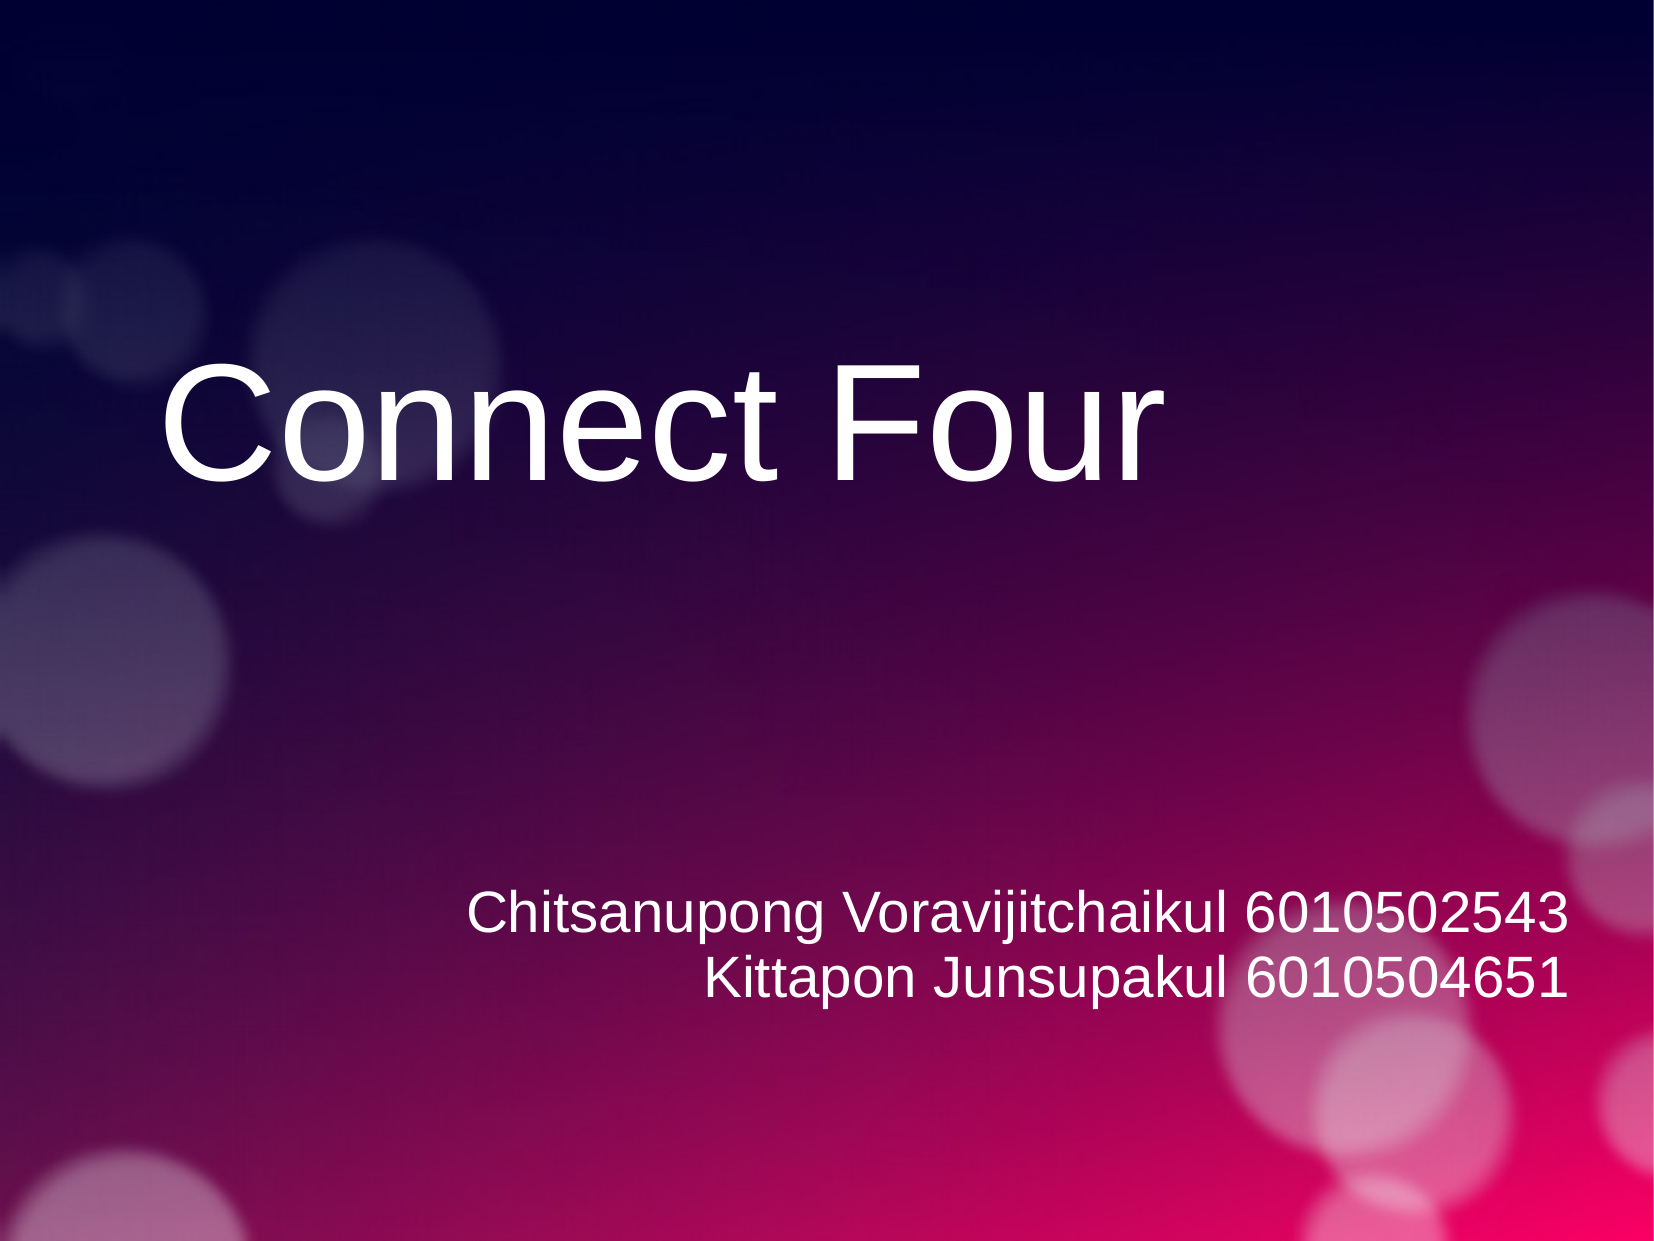

# Connect Four
Chitsanupong Voravijitchaikul 6010502543
Kittapon Junsupakul 6010504651